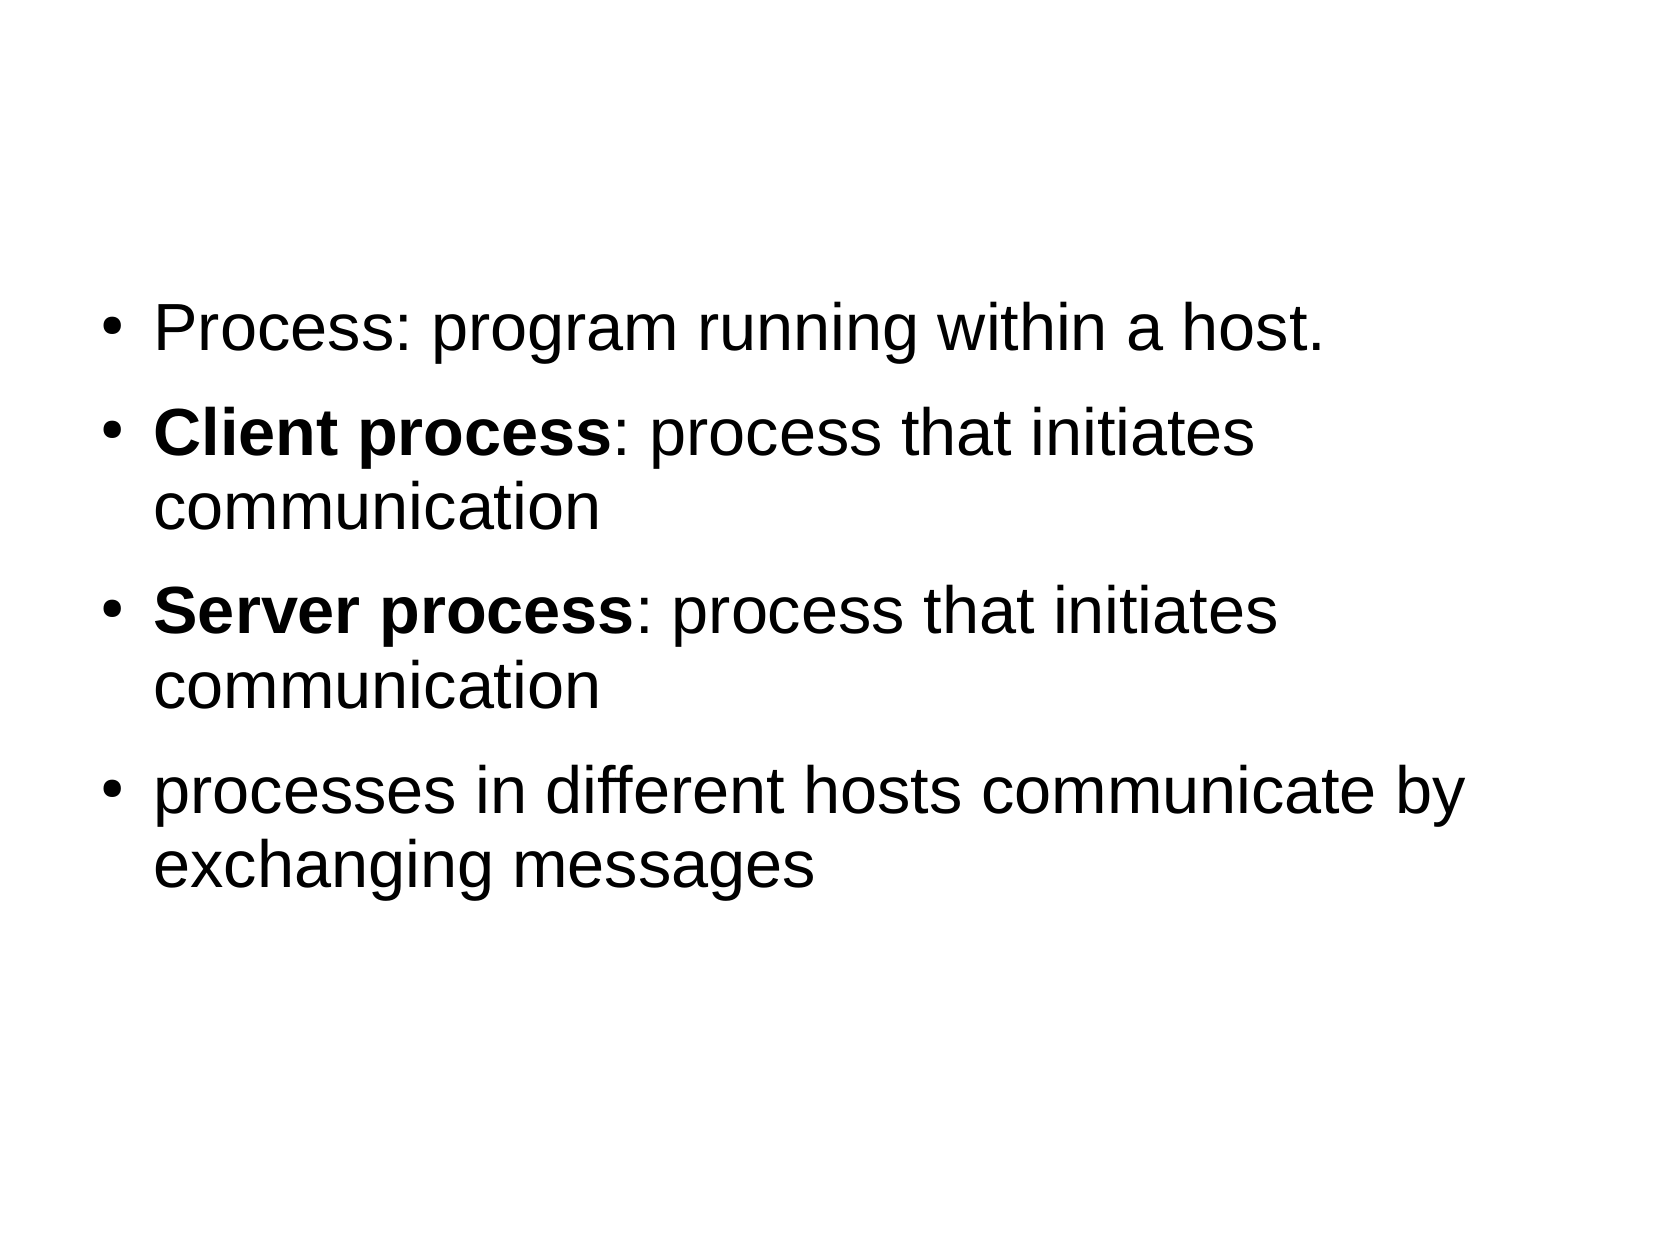

#
Process: program running within a host.
Client process: process that initiates communication
Server process: process that initiates communication
processes in different hosts communicate by exchanging messages